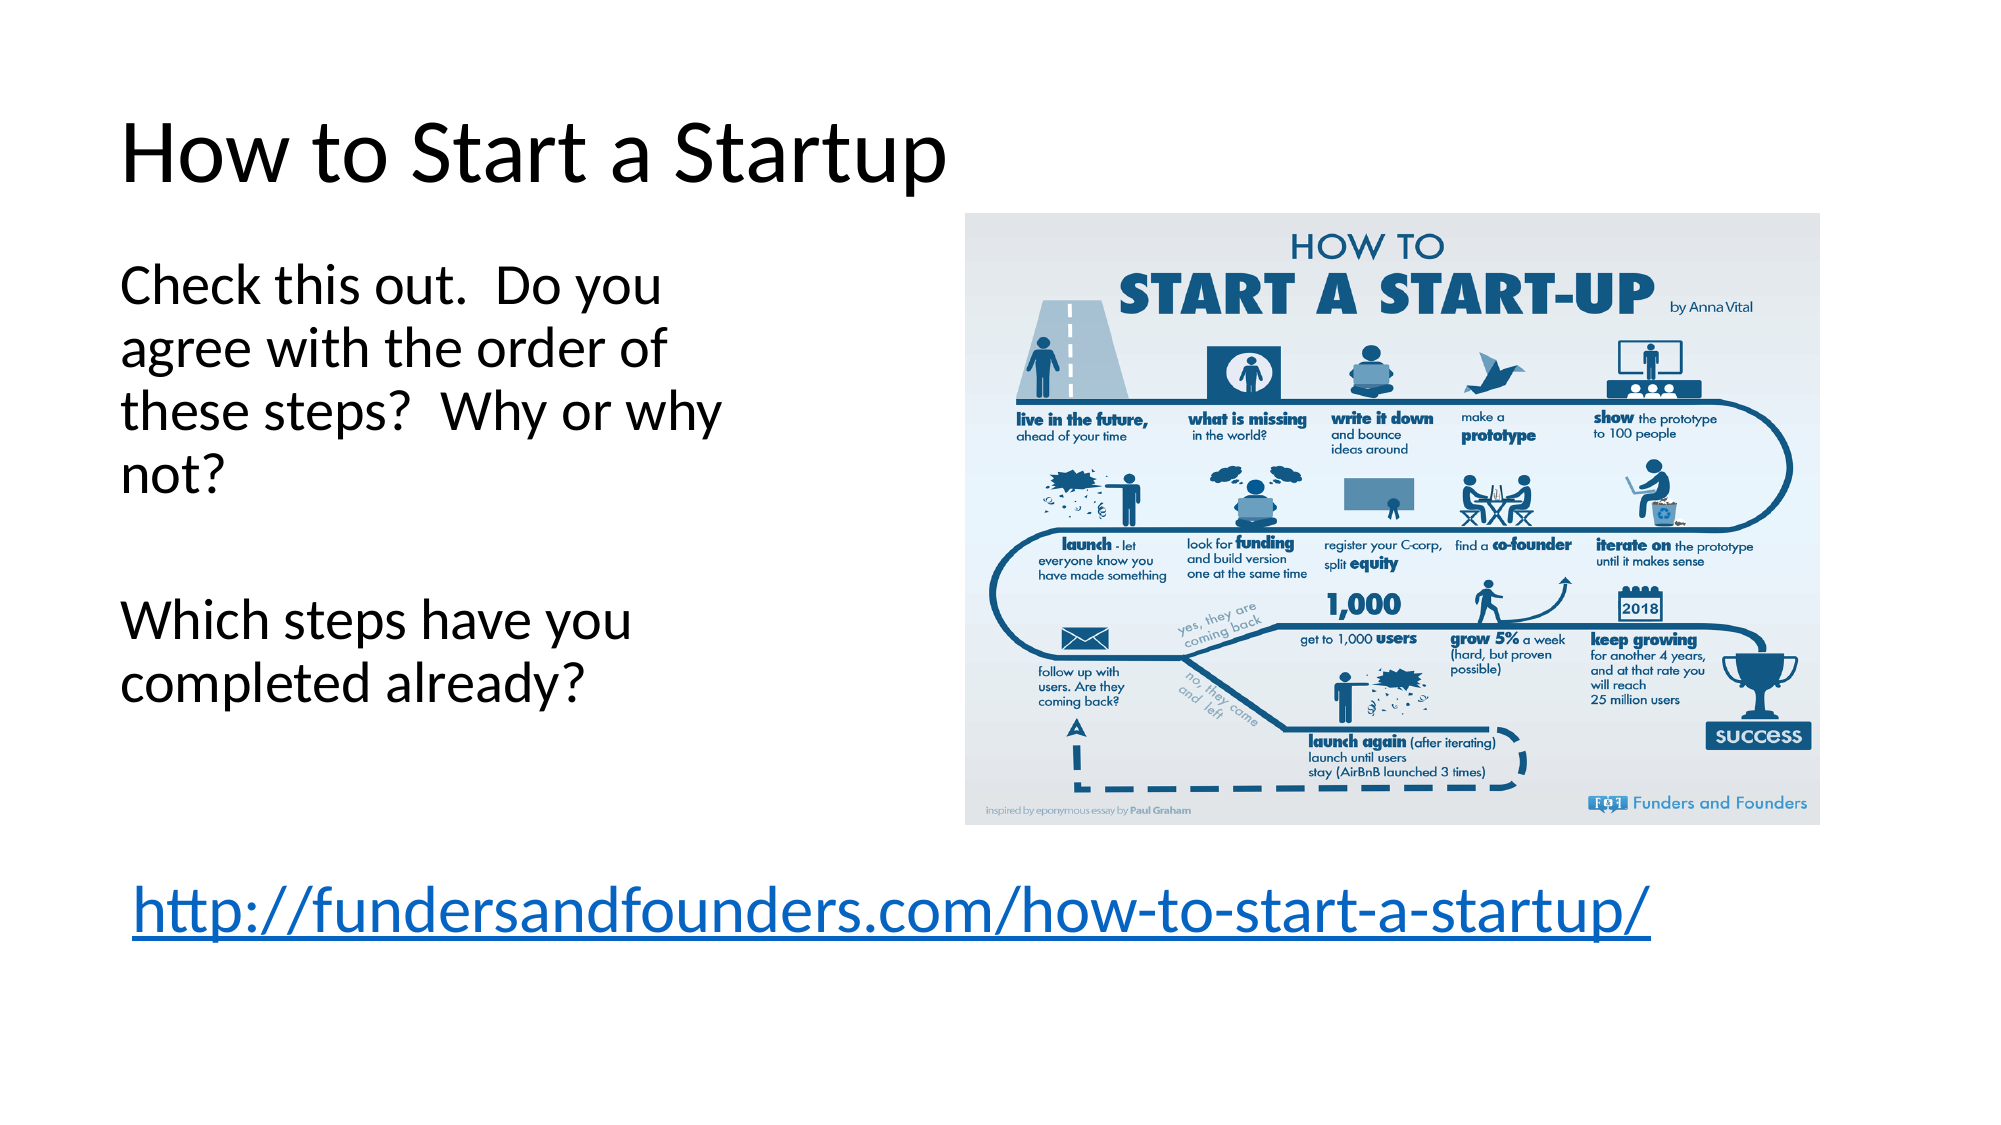

# How to Start a Startup
Check this out. Do you agree with the order of these steps?  Why or why not?
Which steps have you completed already?
http://fundersandfounders.com/how-to-start-a-startup/